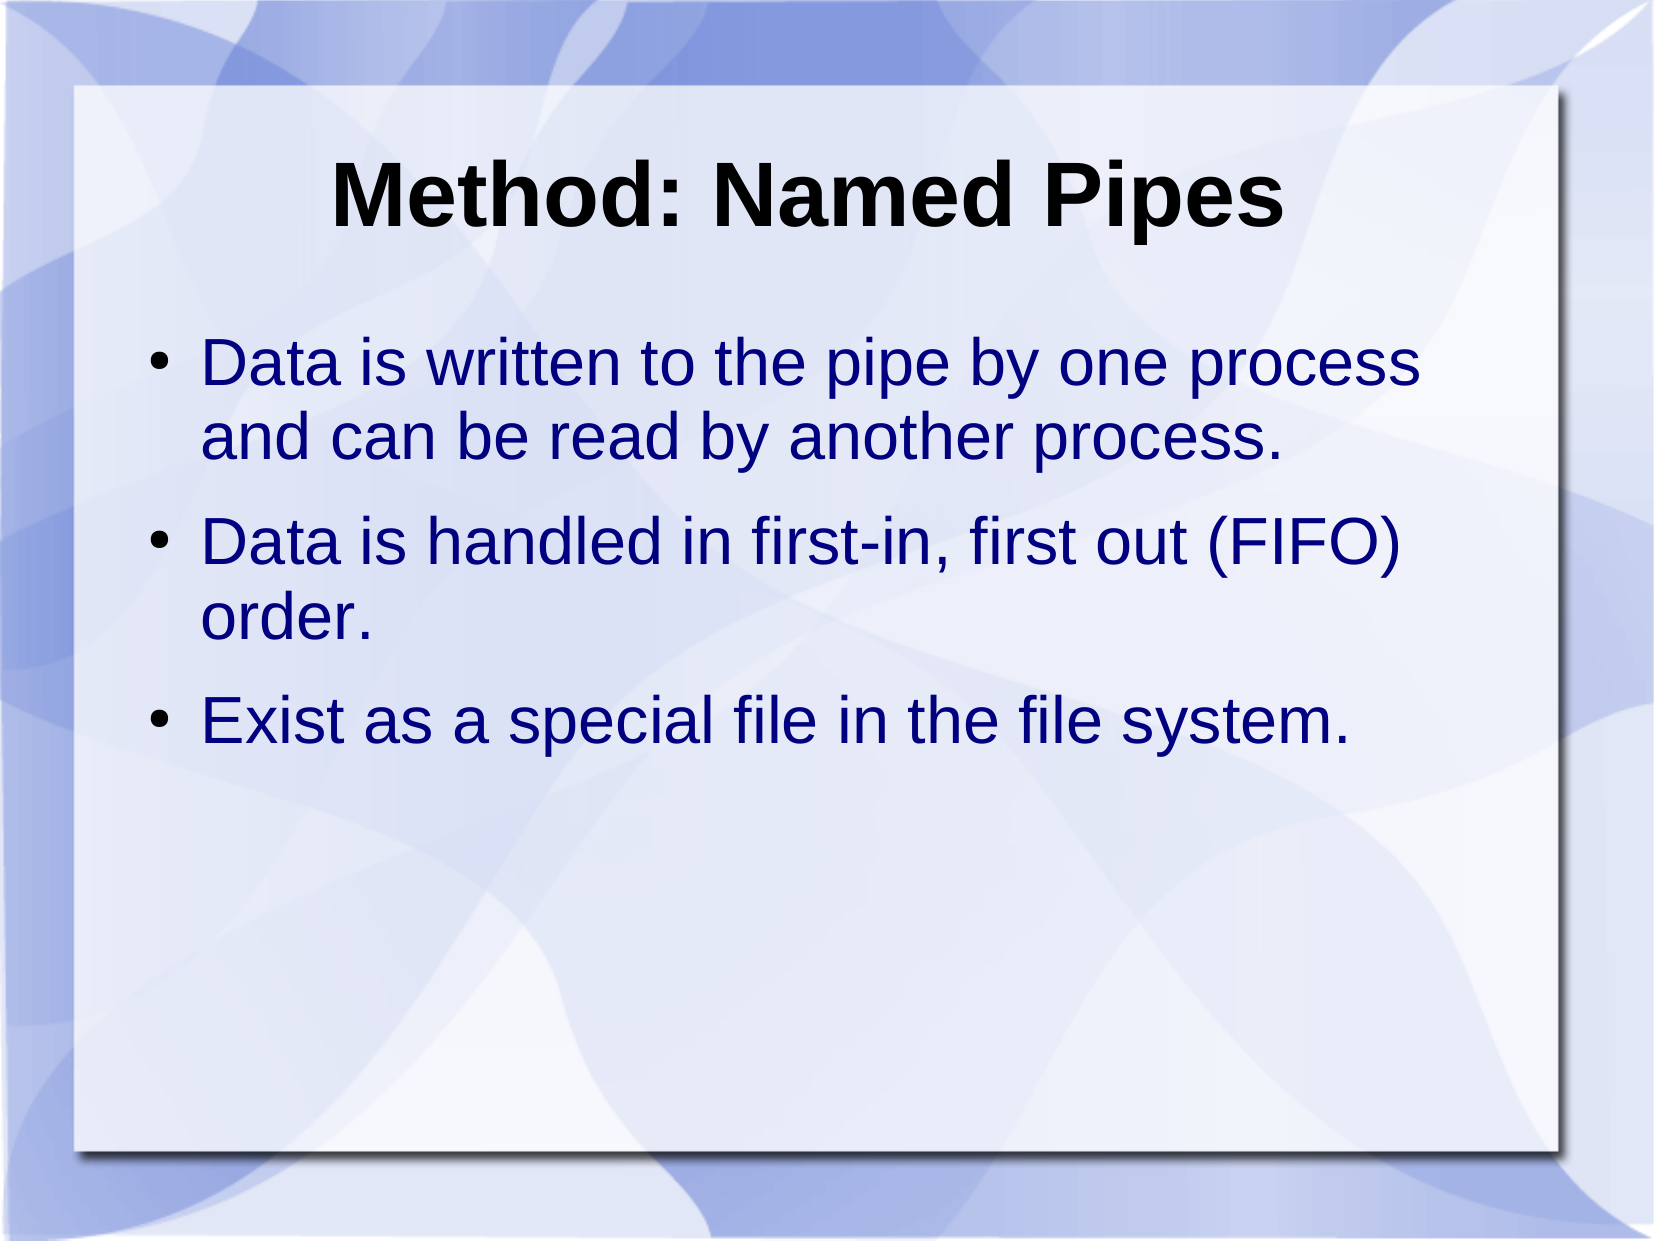

# Method: Named Pipes
Data is written to the pipe by one process and can be read by another process.
Data is handled in first-in, first out (FIFO) order.
Exist as a special file in the file system.